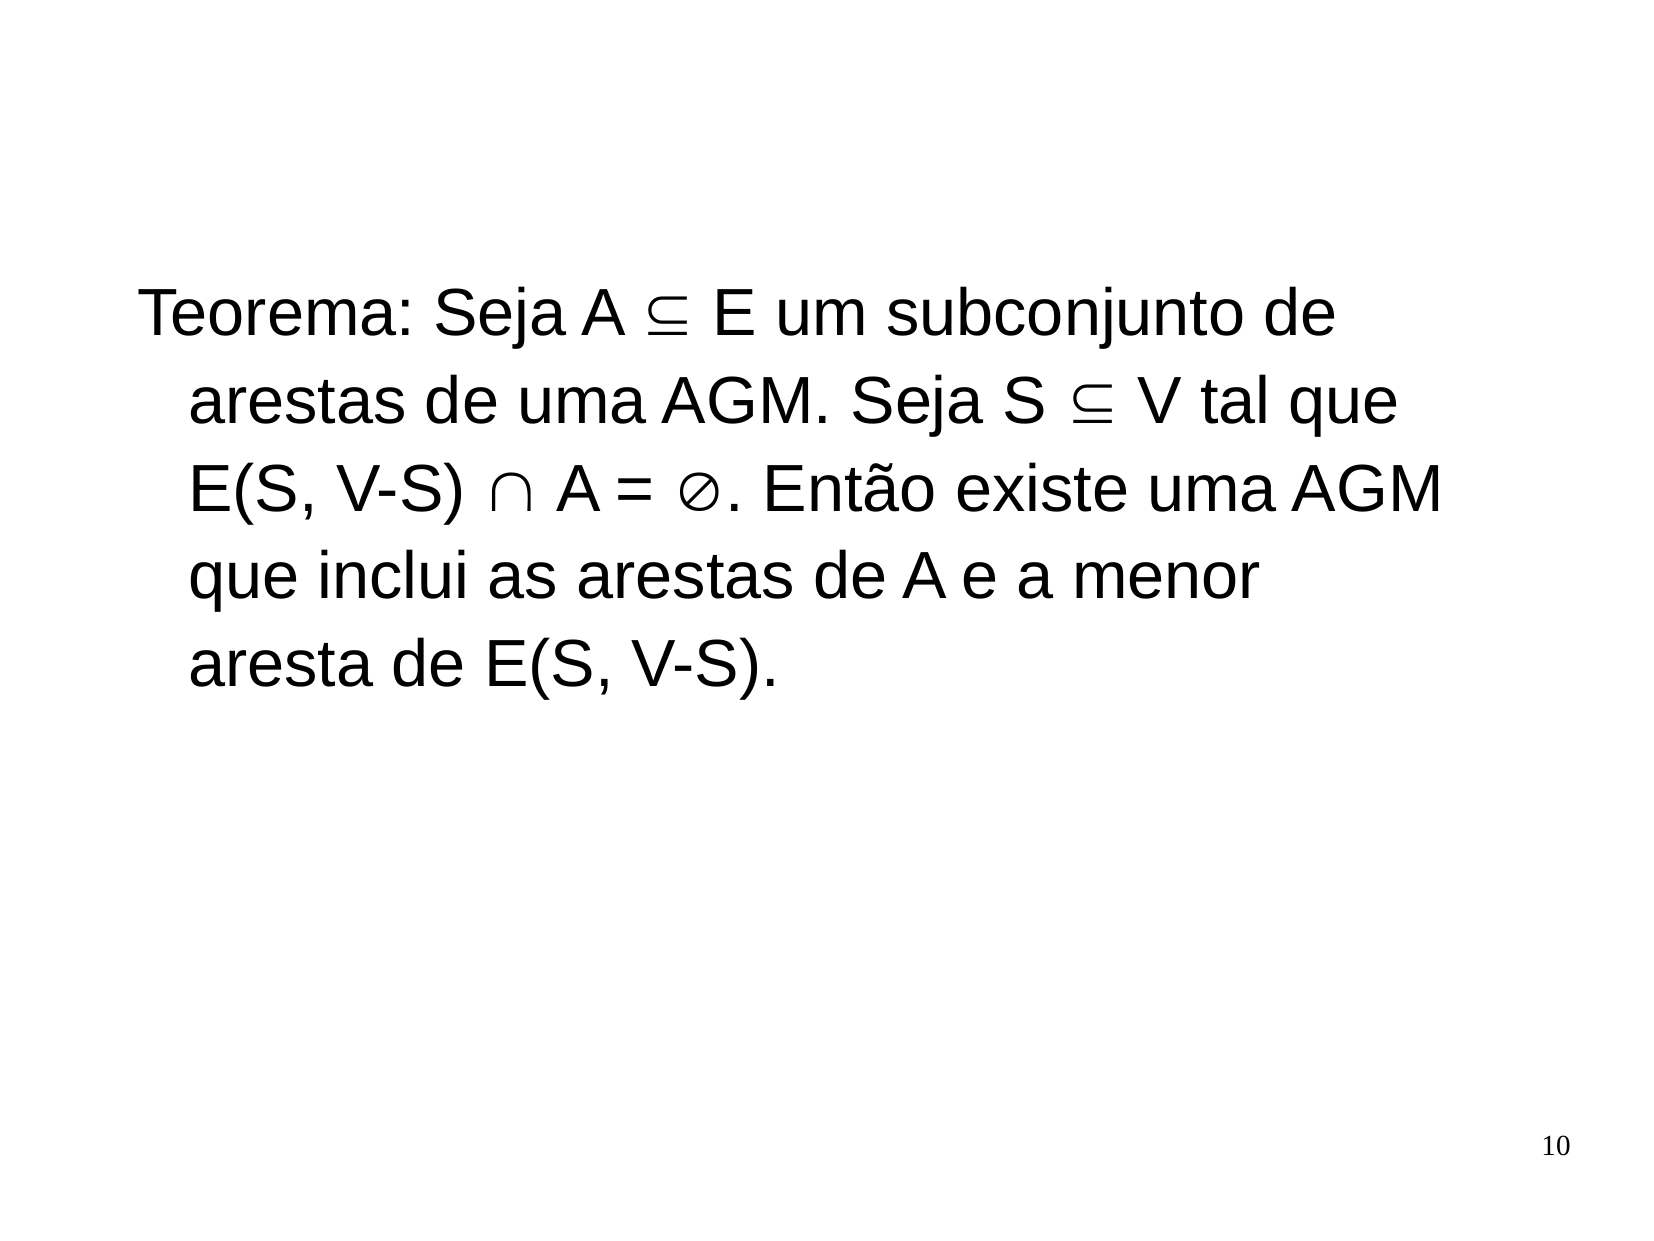

#
Teorema: Seja A  E um subconjunto de arestas de uma AGM. Seja S  V tal que E(S, V-S)  A = . Então existe uma AGM que inclui as arestas de A e a menor aresta de E(S, V-S).
10